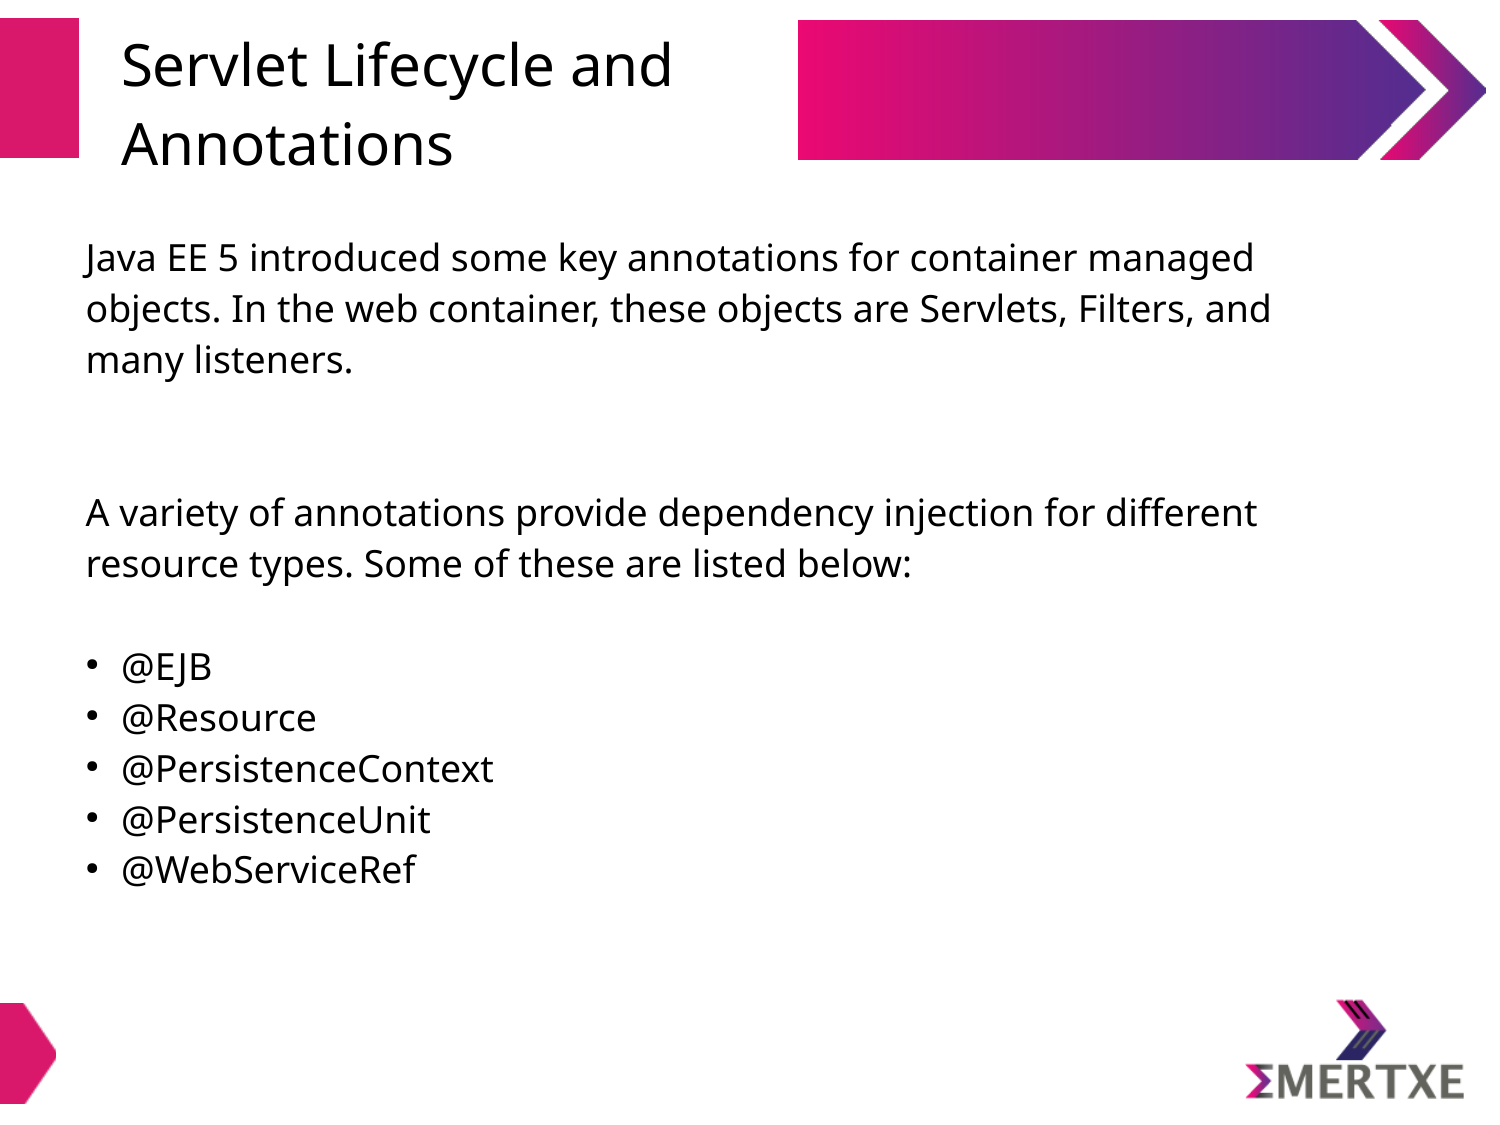

Servlet Lifecycle and Annotations
Java EE 5 introduced some key annotations for container managed objects. In the web container, these objects are Servlets, Filters, and many listeners.
A variety of annotations provide dependency injection for different resource types. Some of these are listed below:
@EJB
@Resource
@PersistenceContext
@PersistenceUnit
@WebServiceRef